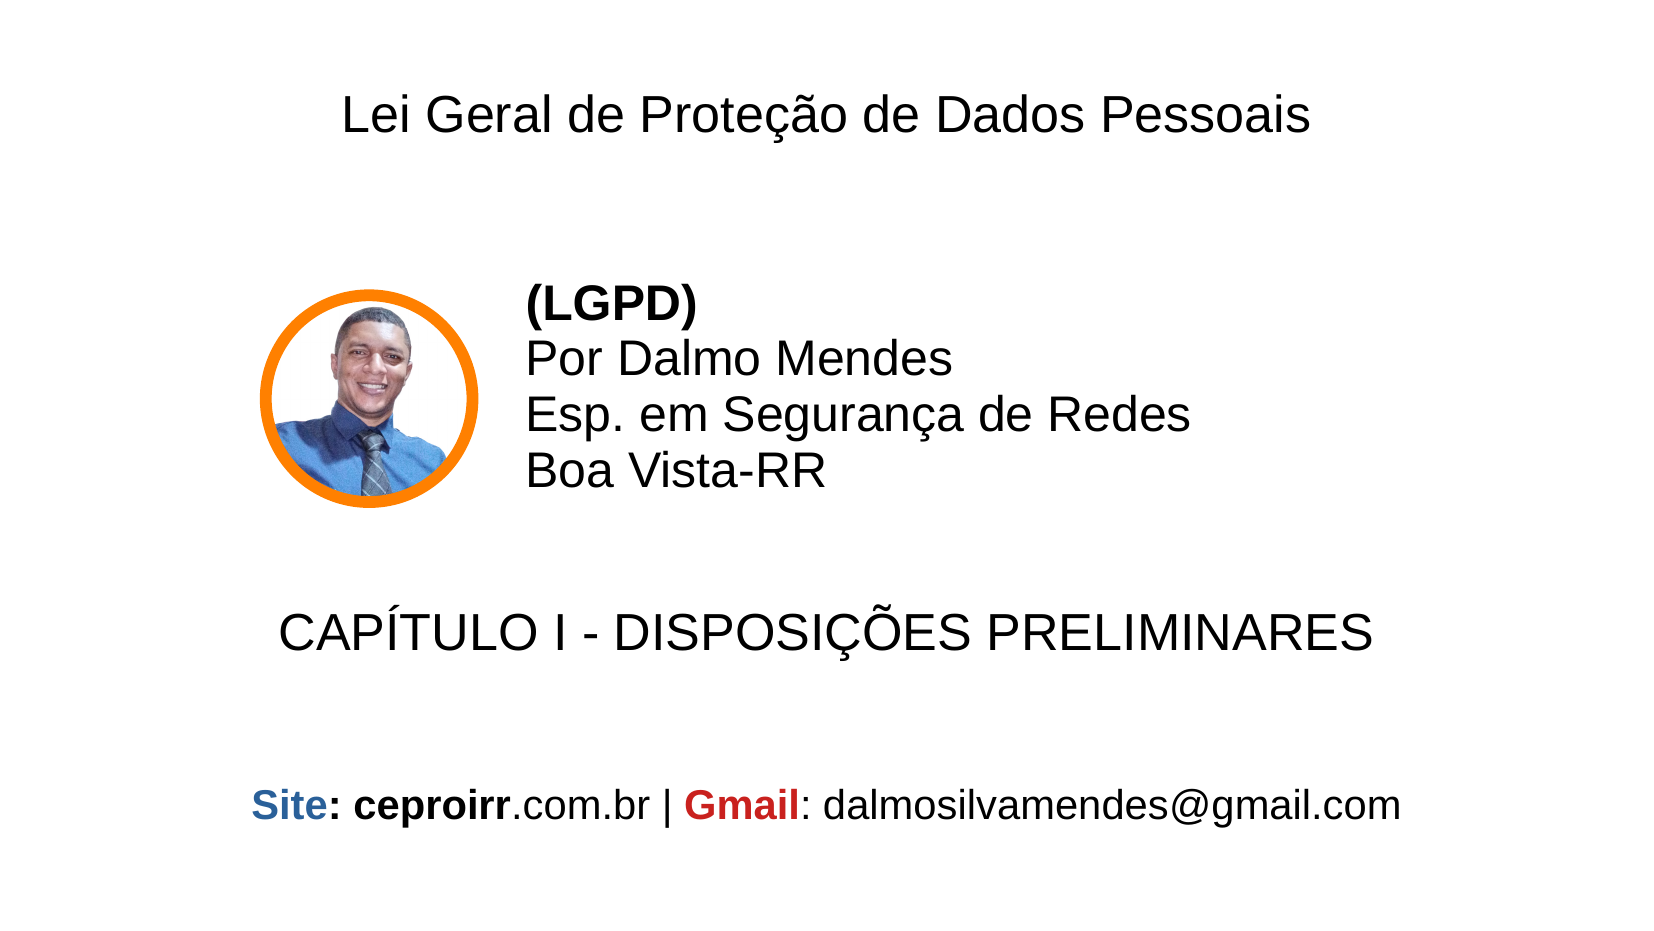

# Lei Geral de Proteção de Dados Pessoais
 						(LGPD)
						Por Dalmo Mendes
						Esp. em Segurança de Redes
						Boa Vista-RR
CAPÍTULO I - DISPOSIÇÕES PRELIMINARES
Site: ceproirr.com.br | Gmail: dalmosilvamendes@gmail.com